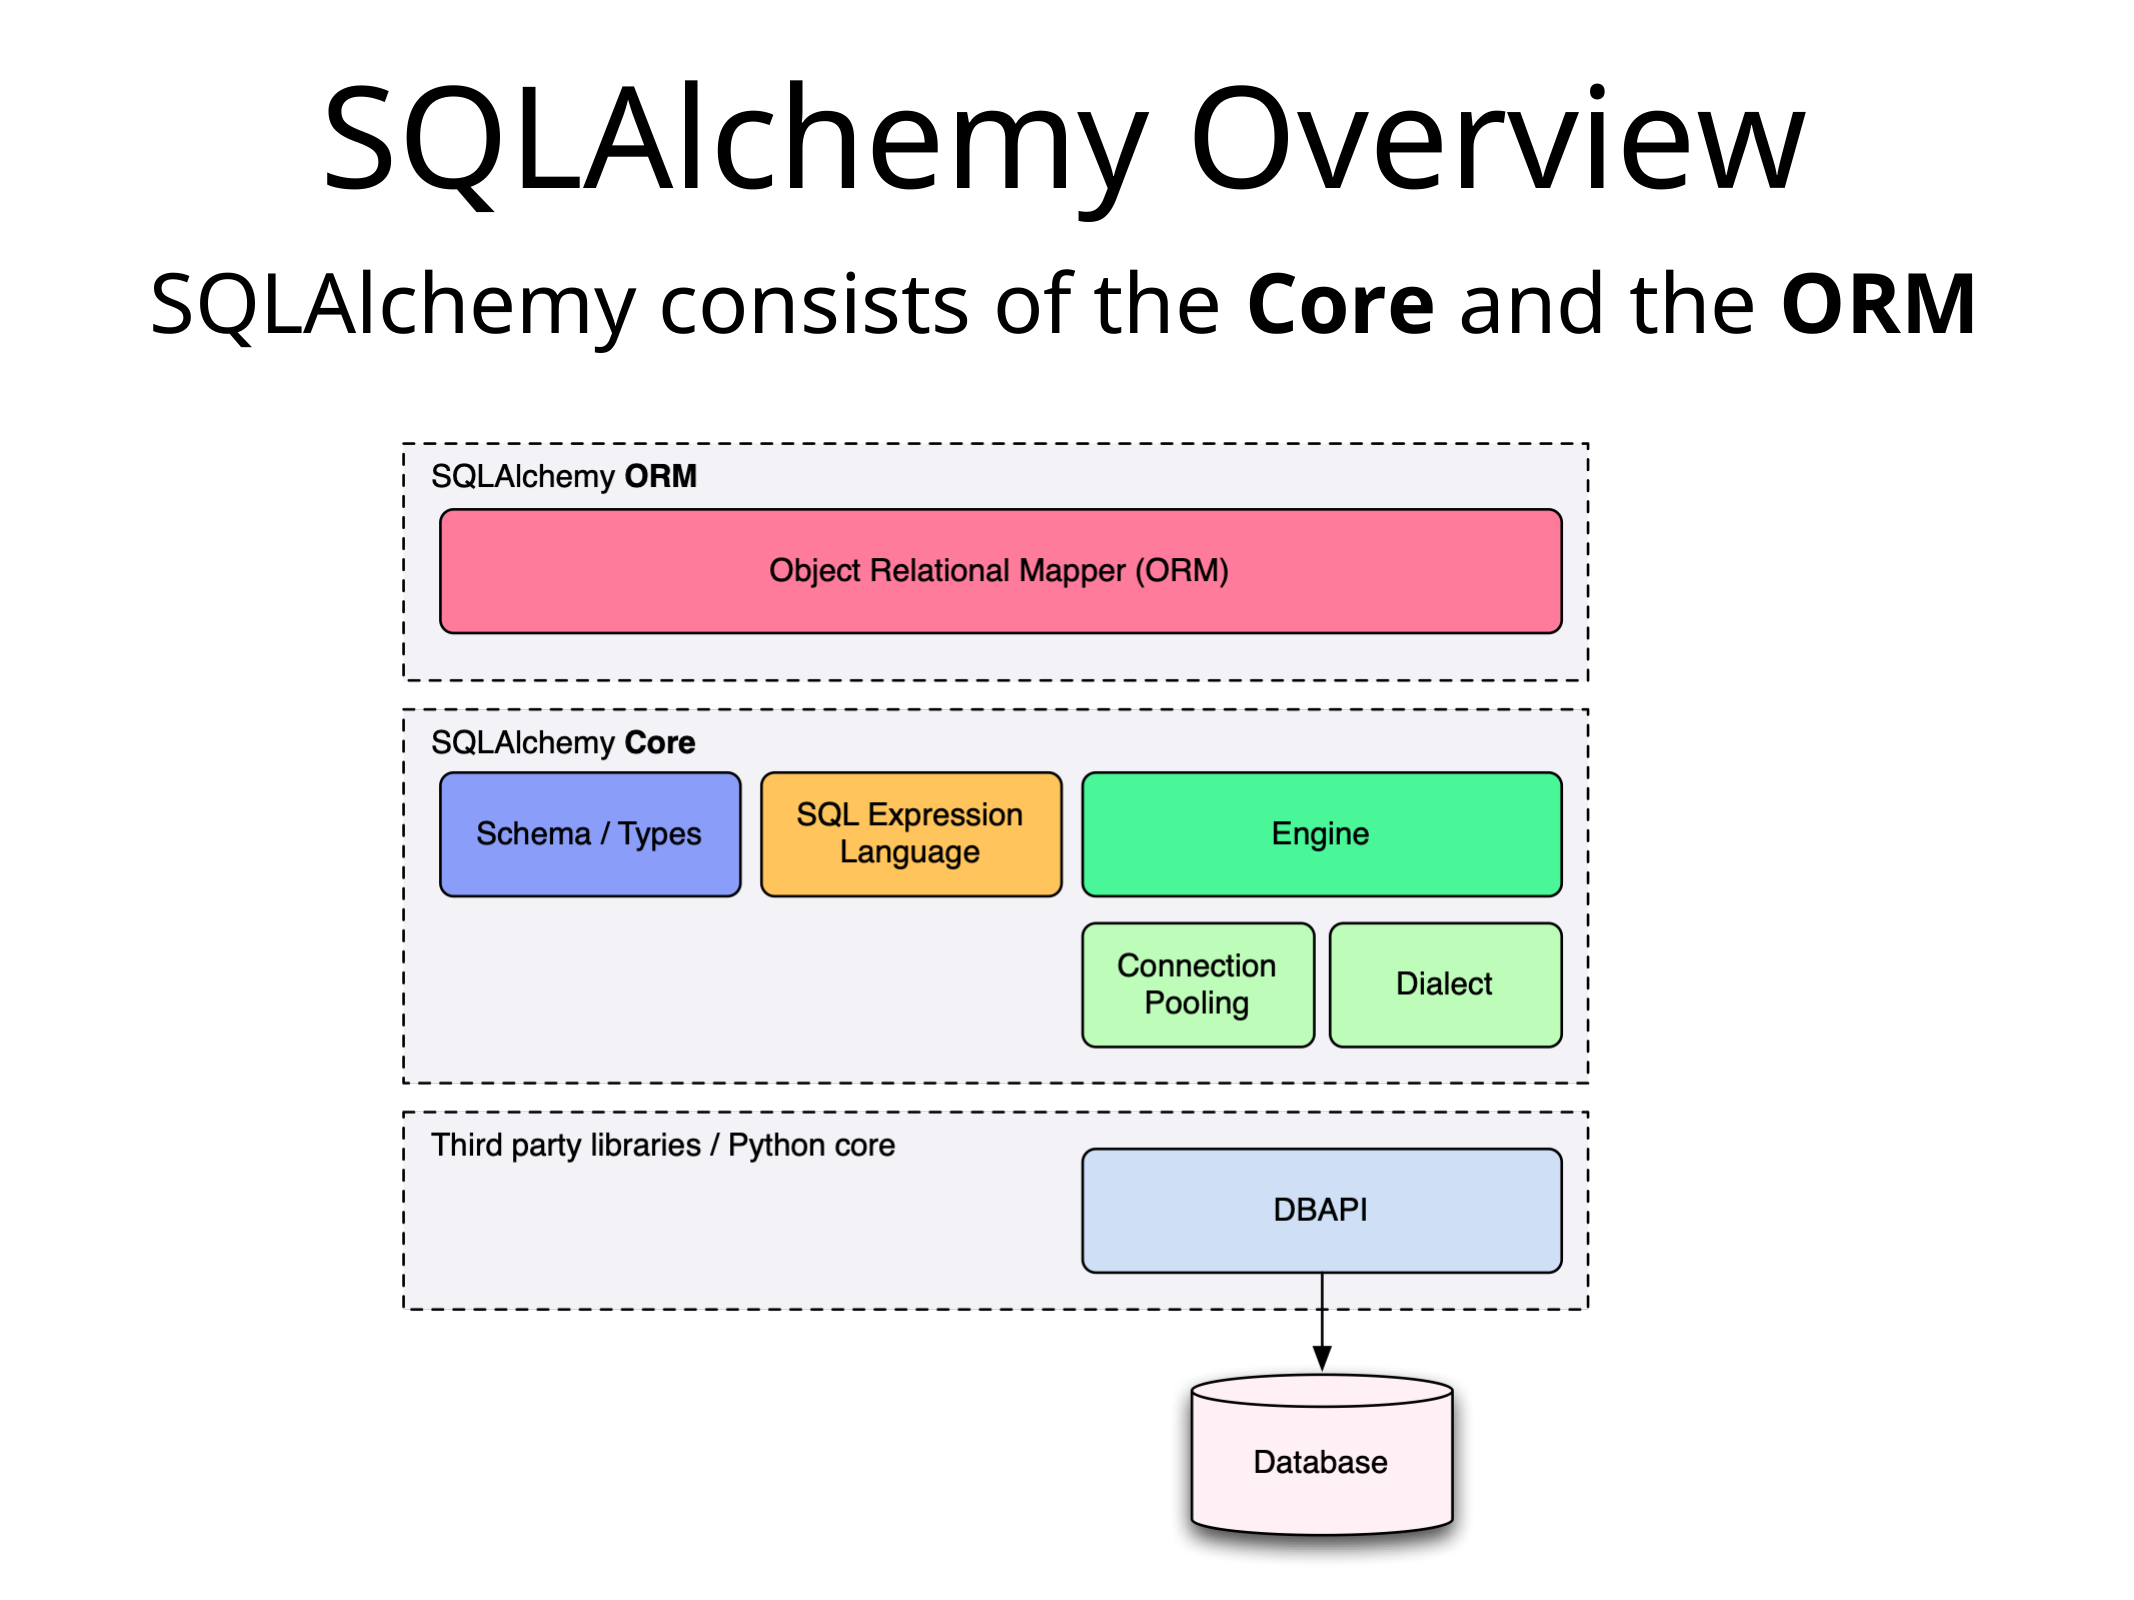

# SQLAlchemy Overview
SQLAlchemy consists of the Core and the ORM